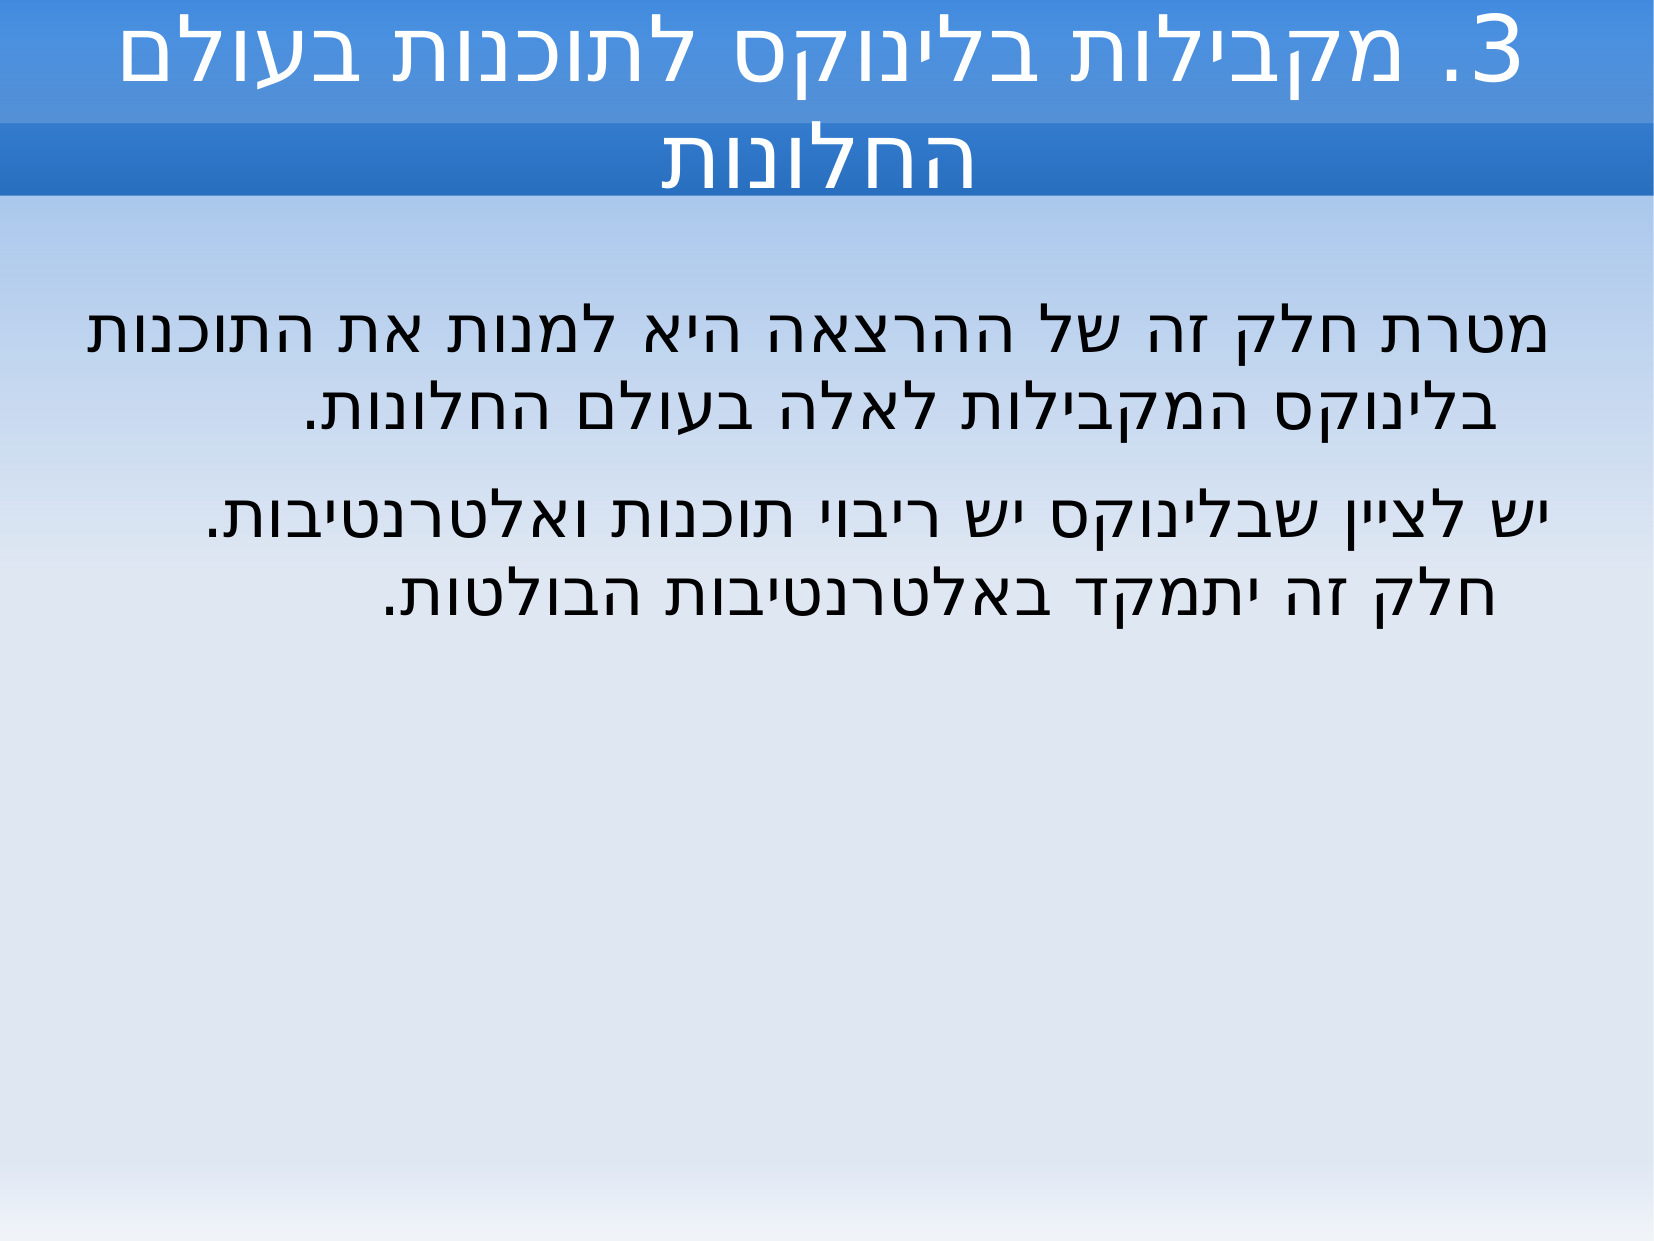

# 3. מקבילות בלינוקס לתוכנות בעולם החלונות
מטרת חלק זה של ההרצאה היא למנות את התוכנות בלינוקס המקבילות לאלה בעולם החלונות.
יש לציין שבלינוקס יש ריבוי תוכנות ואלטרנטיבות. חלק זה יתמקד באלטרנטיבות הבולטות.